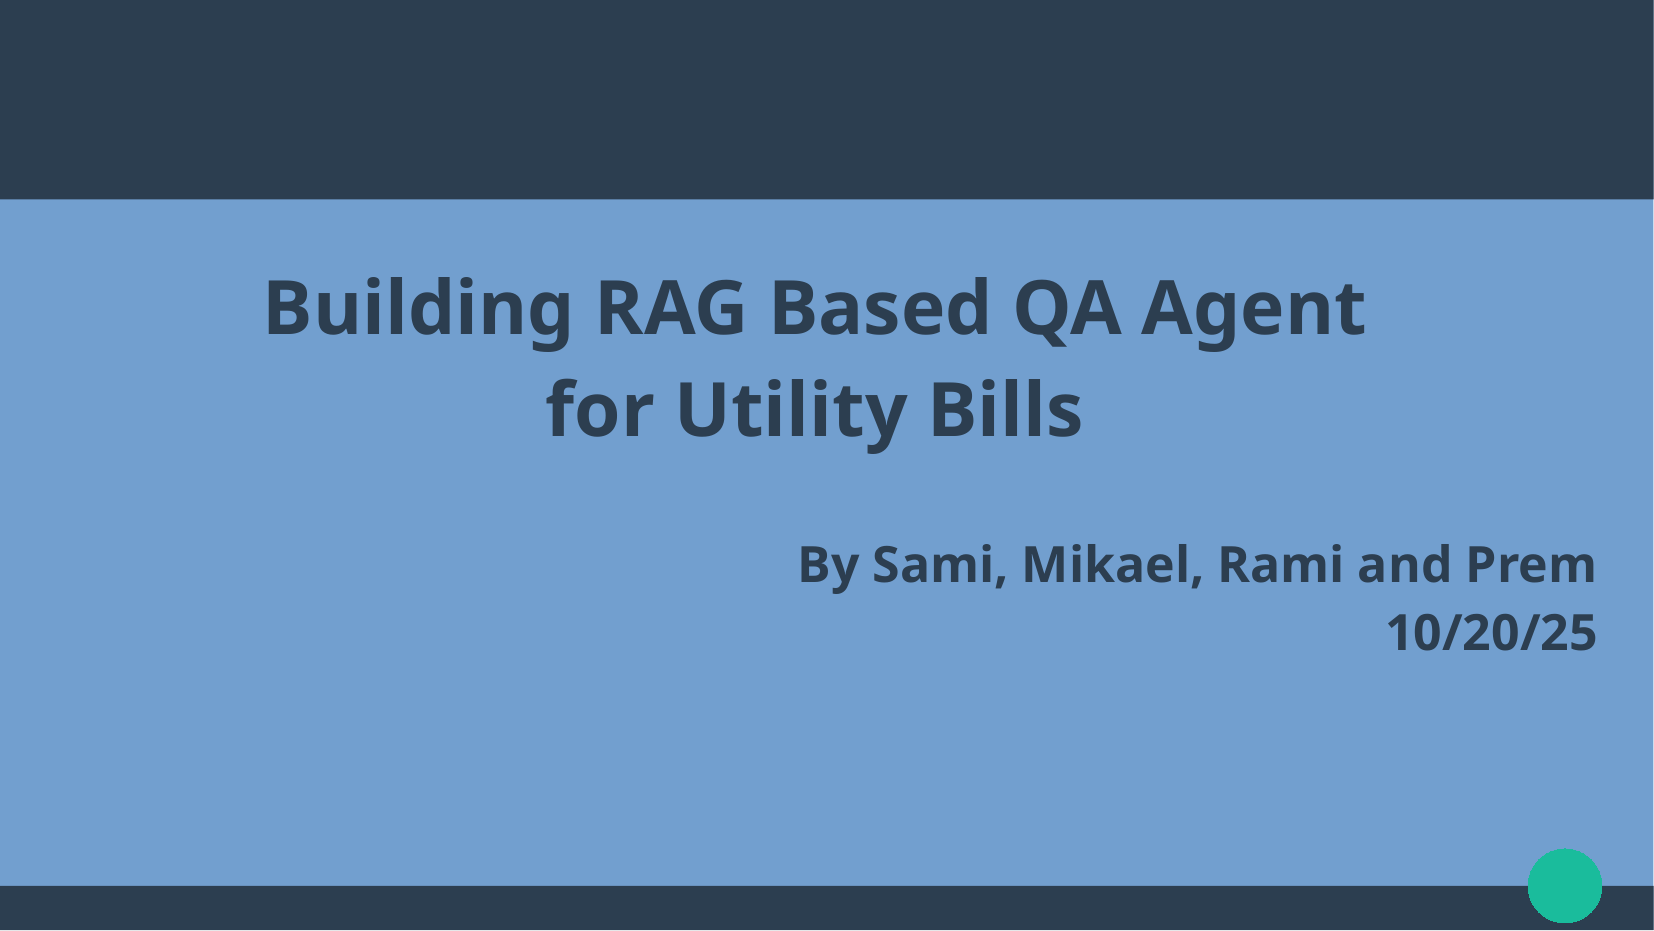

Building RAG Based QA Agent
for Utility Bills
By Sami, Mikael, Rami and Prem
10/20/25